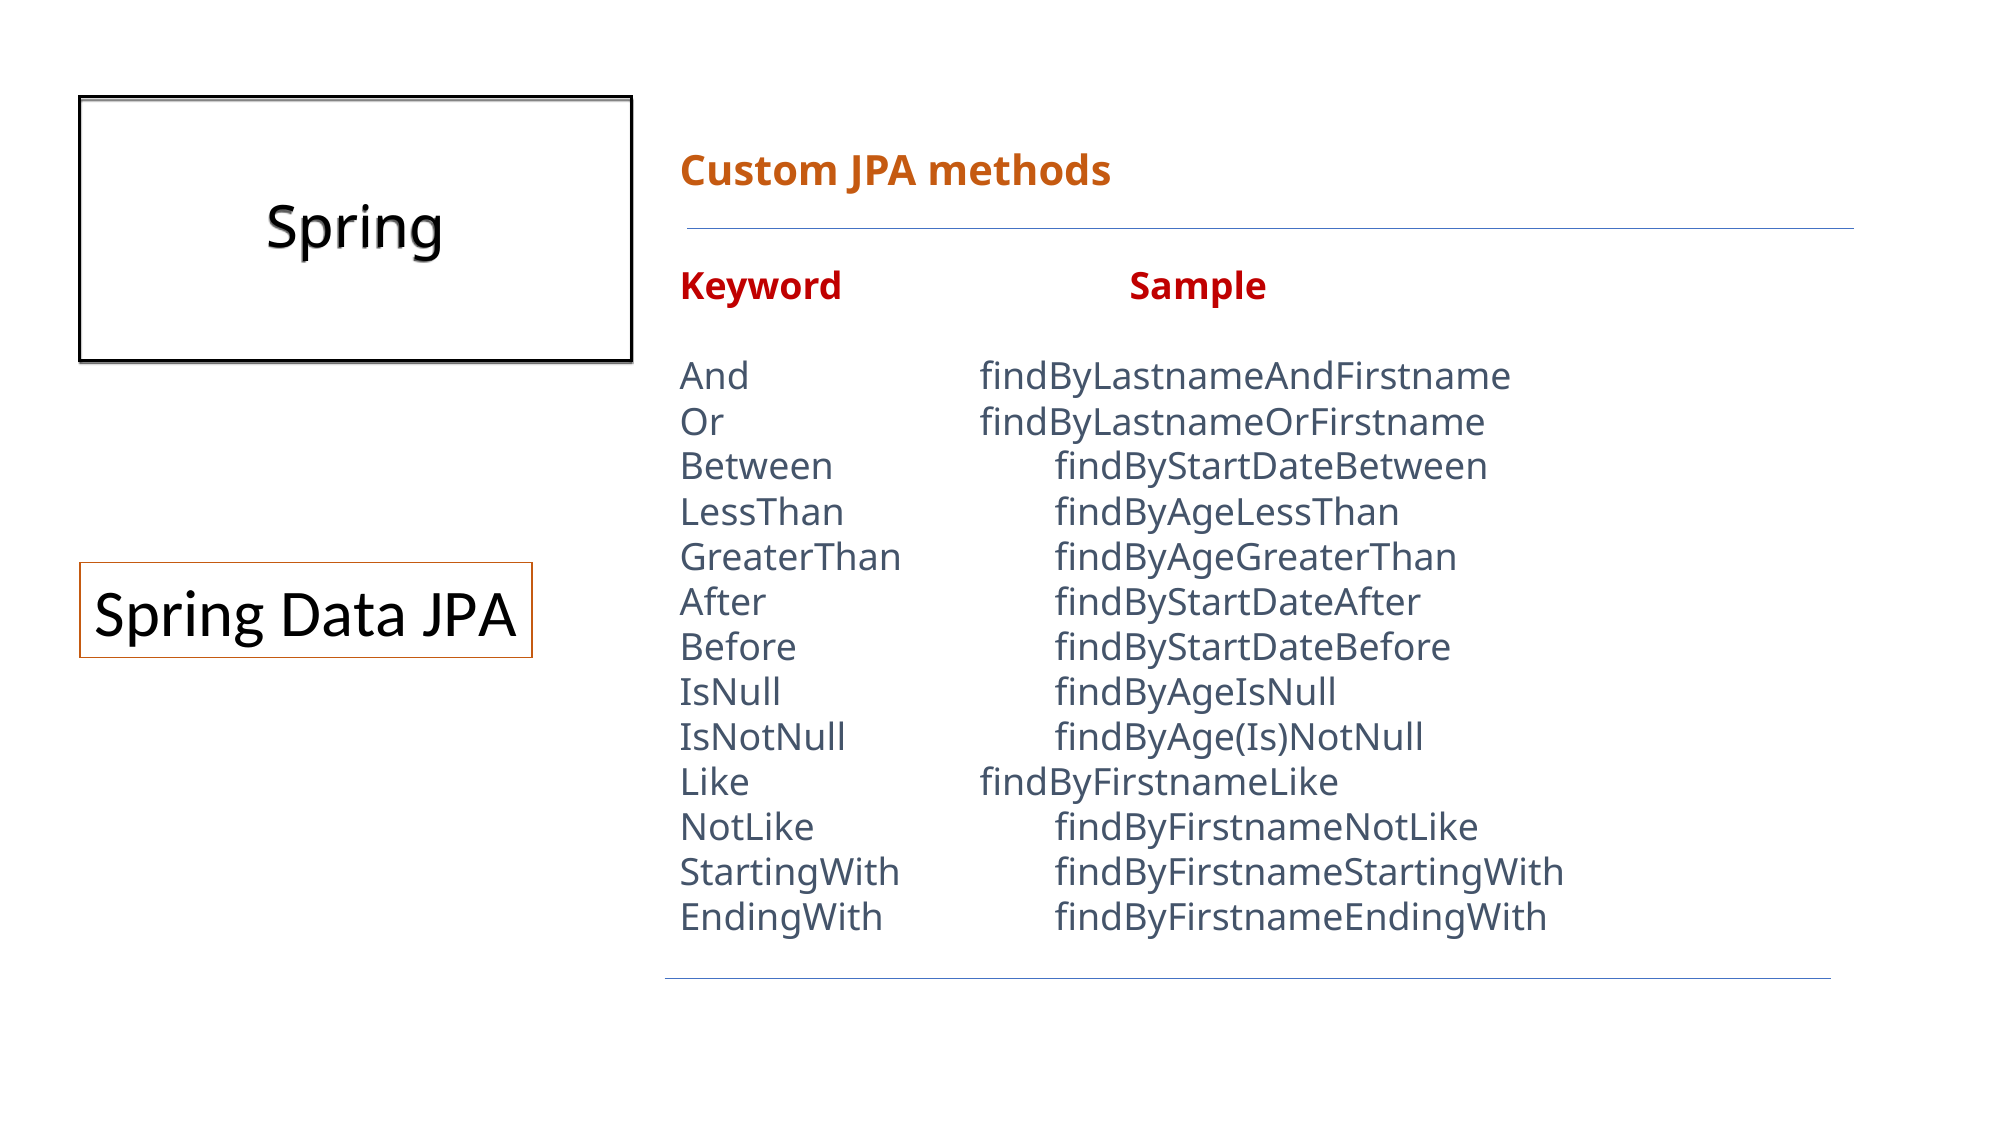

# Spring
Custom JPA methods
Keyword				Sample
And		 		findByLastnameAndFirstname
Or		 	 	findByLastnameOrFirstname
Between 			findByStartDateBetween
LessThan			findByAgeLessThan
GreaterThan			findByAgeGreaterThan
After				findByStartDateAfter
Before				findByStartDateBefore
IsNull				findByAgeIsNull
IsNotNull 			findByAge(Is)NotNull
Like		 		findByFirstnameLike
NotLike				findByFirstnameNotLike
StartingWith			findByFirstnameStartingWith
EndingWith			findByFirstnameEndingWith
Spring Data JPA